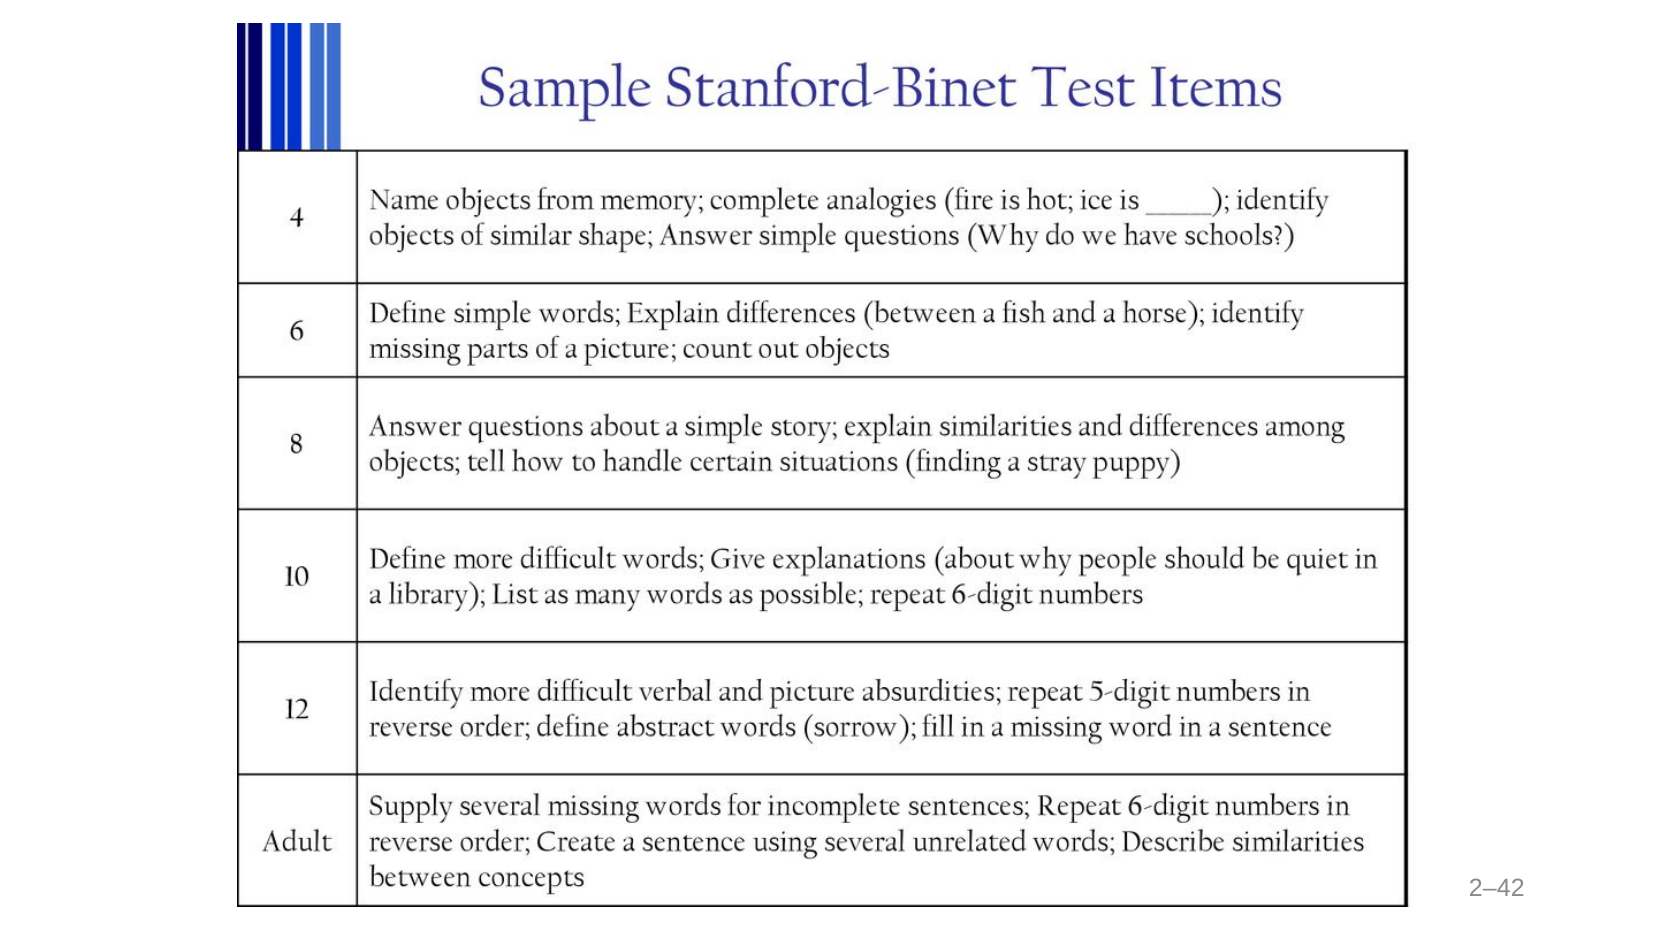

#
© 2003 Prentice Hall Inc. All rights reserved.